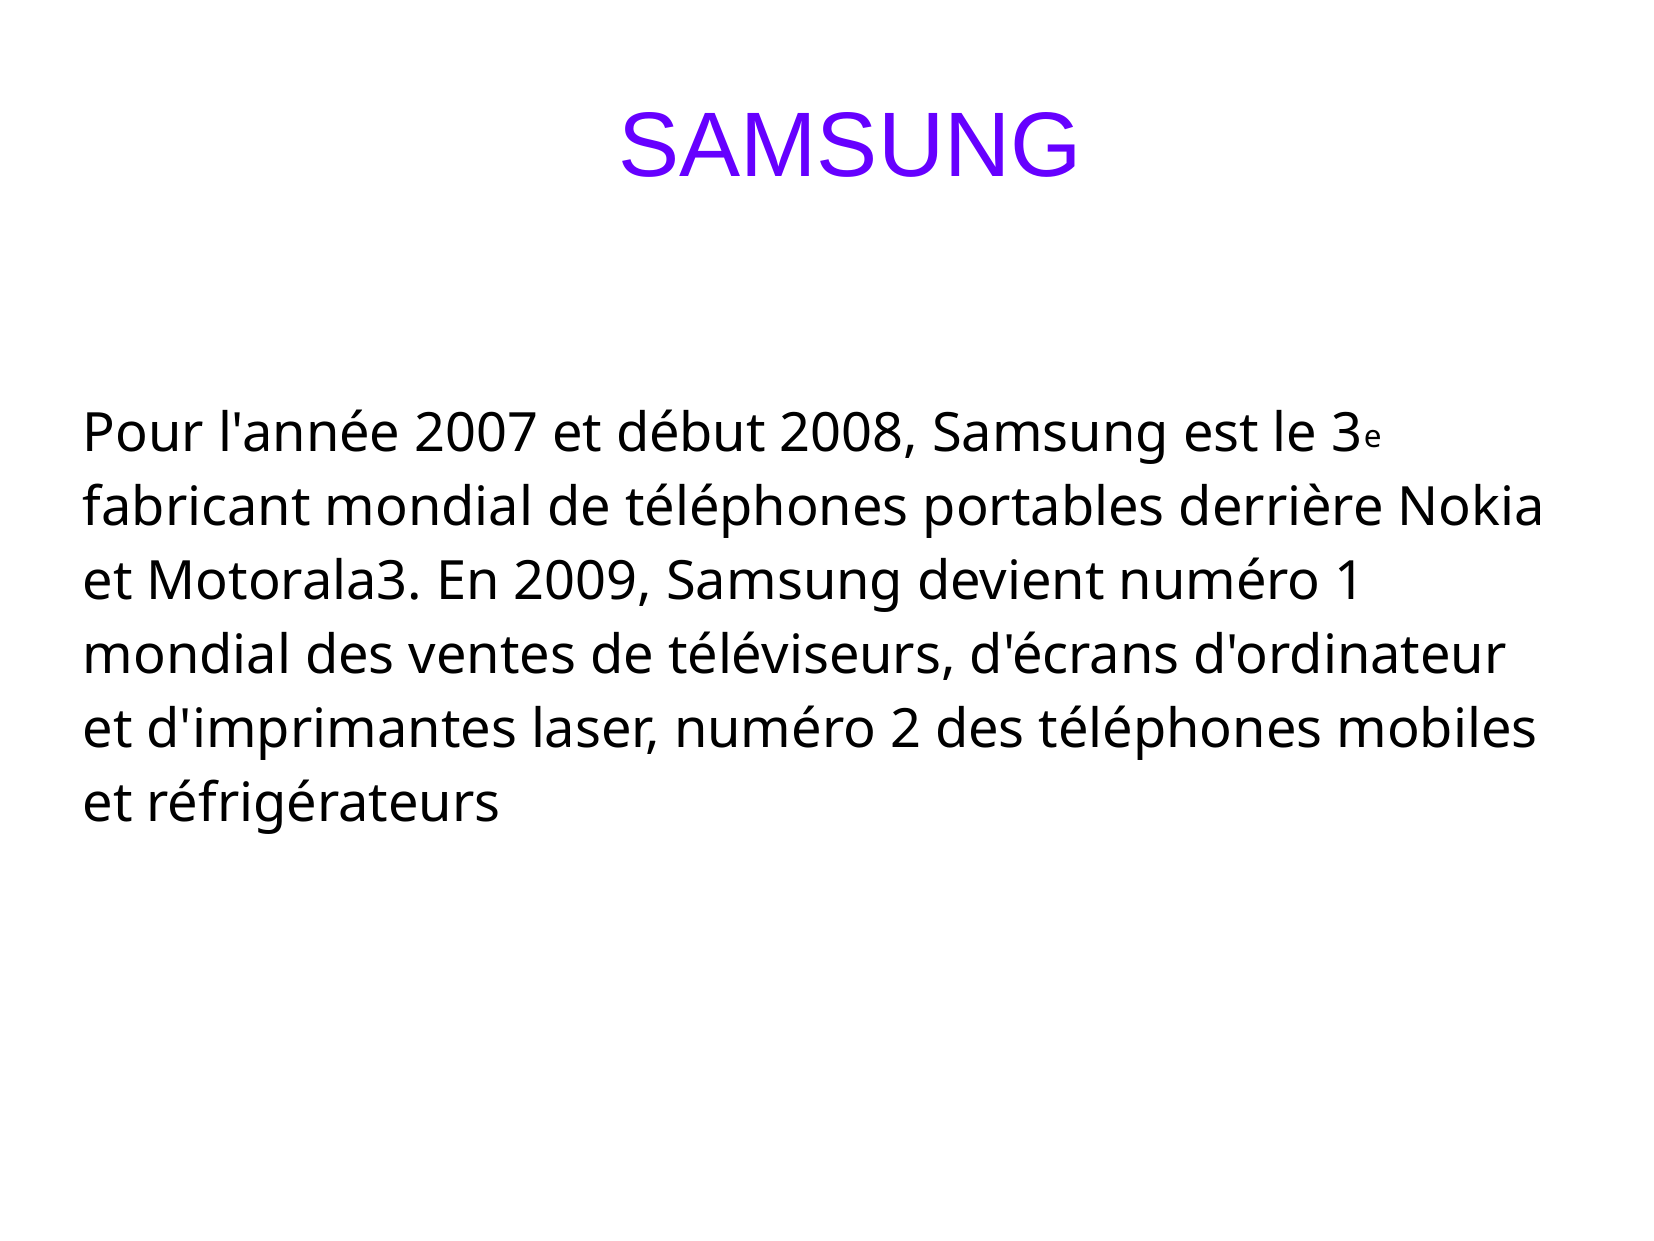

# SAMSUNG
Pour l'année 2007 et début 2008, Samsung est le 3e fabricant mondial de téléphones portables derrière Nokia et Motorala3. En 2009, Samsung devient numéro 1 mondial des ventes de téléviseurs, d'écrans d'ordinateur et d'imprimantes laser, numéro 2 des téléphones mobiles et réfrigérateurs